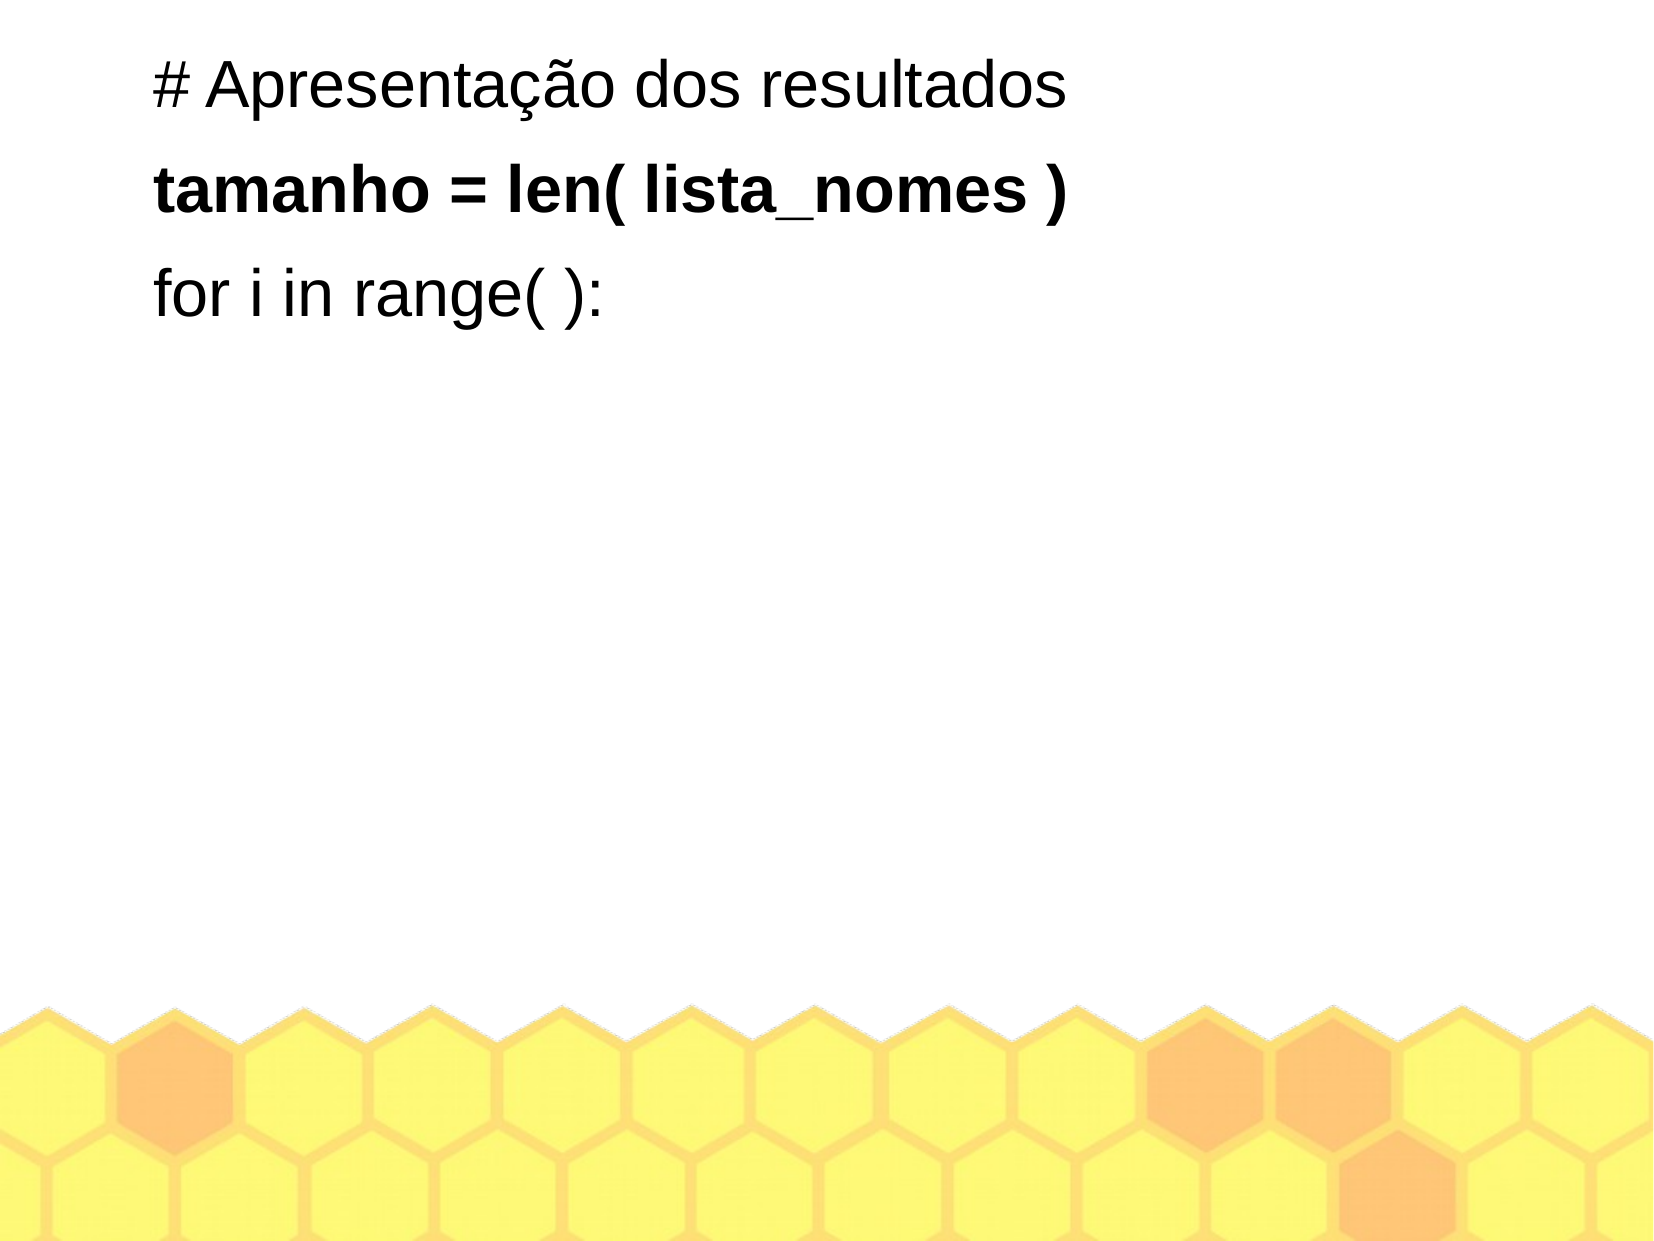

# # Apresentação dos resultados
tamanho = len( lista_nomes )
for i in range( ):